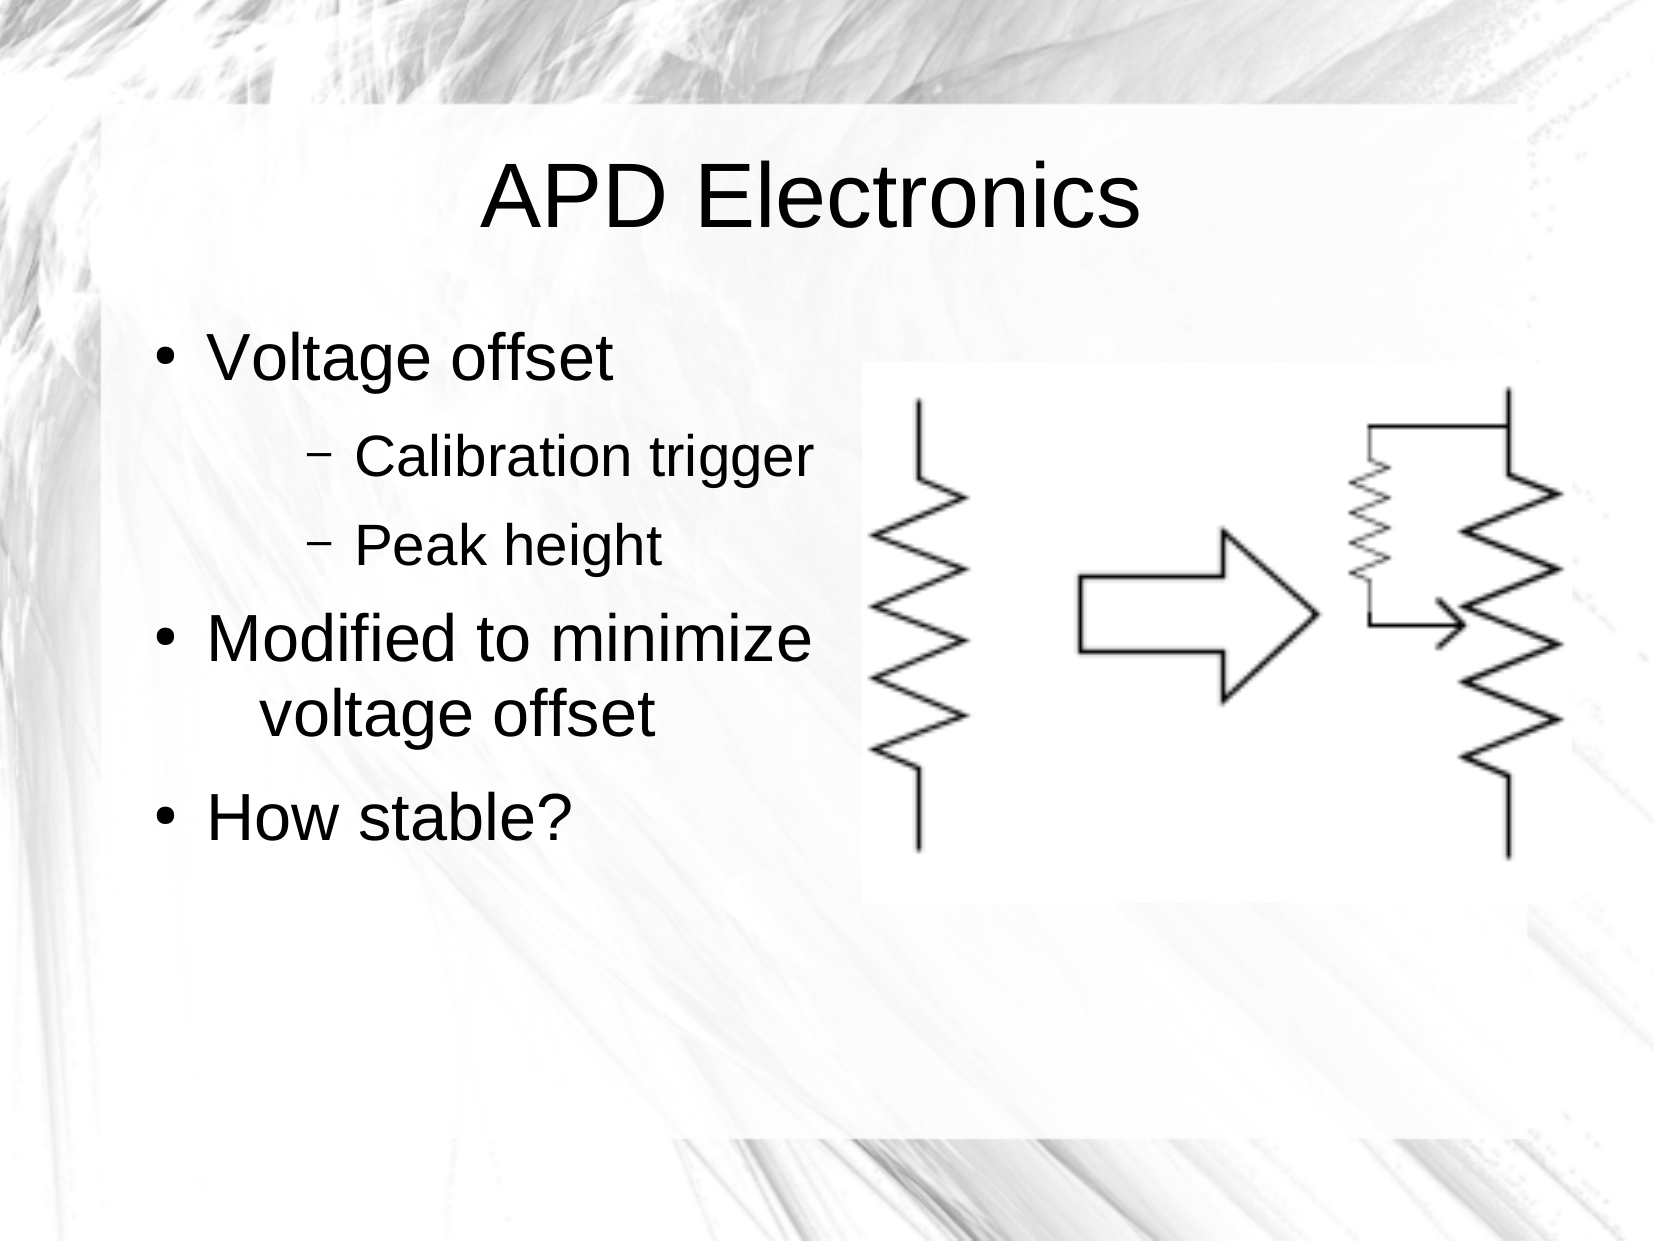

# APD Electronics
Voltage offset
Calibration trigger
Peak height
Modified to minimize voltage offset
How stable?